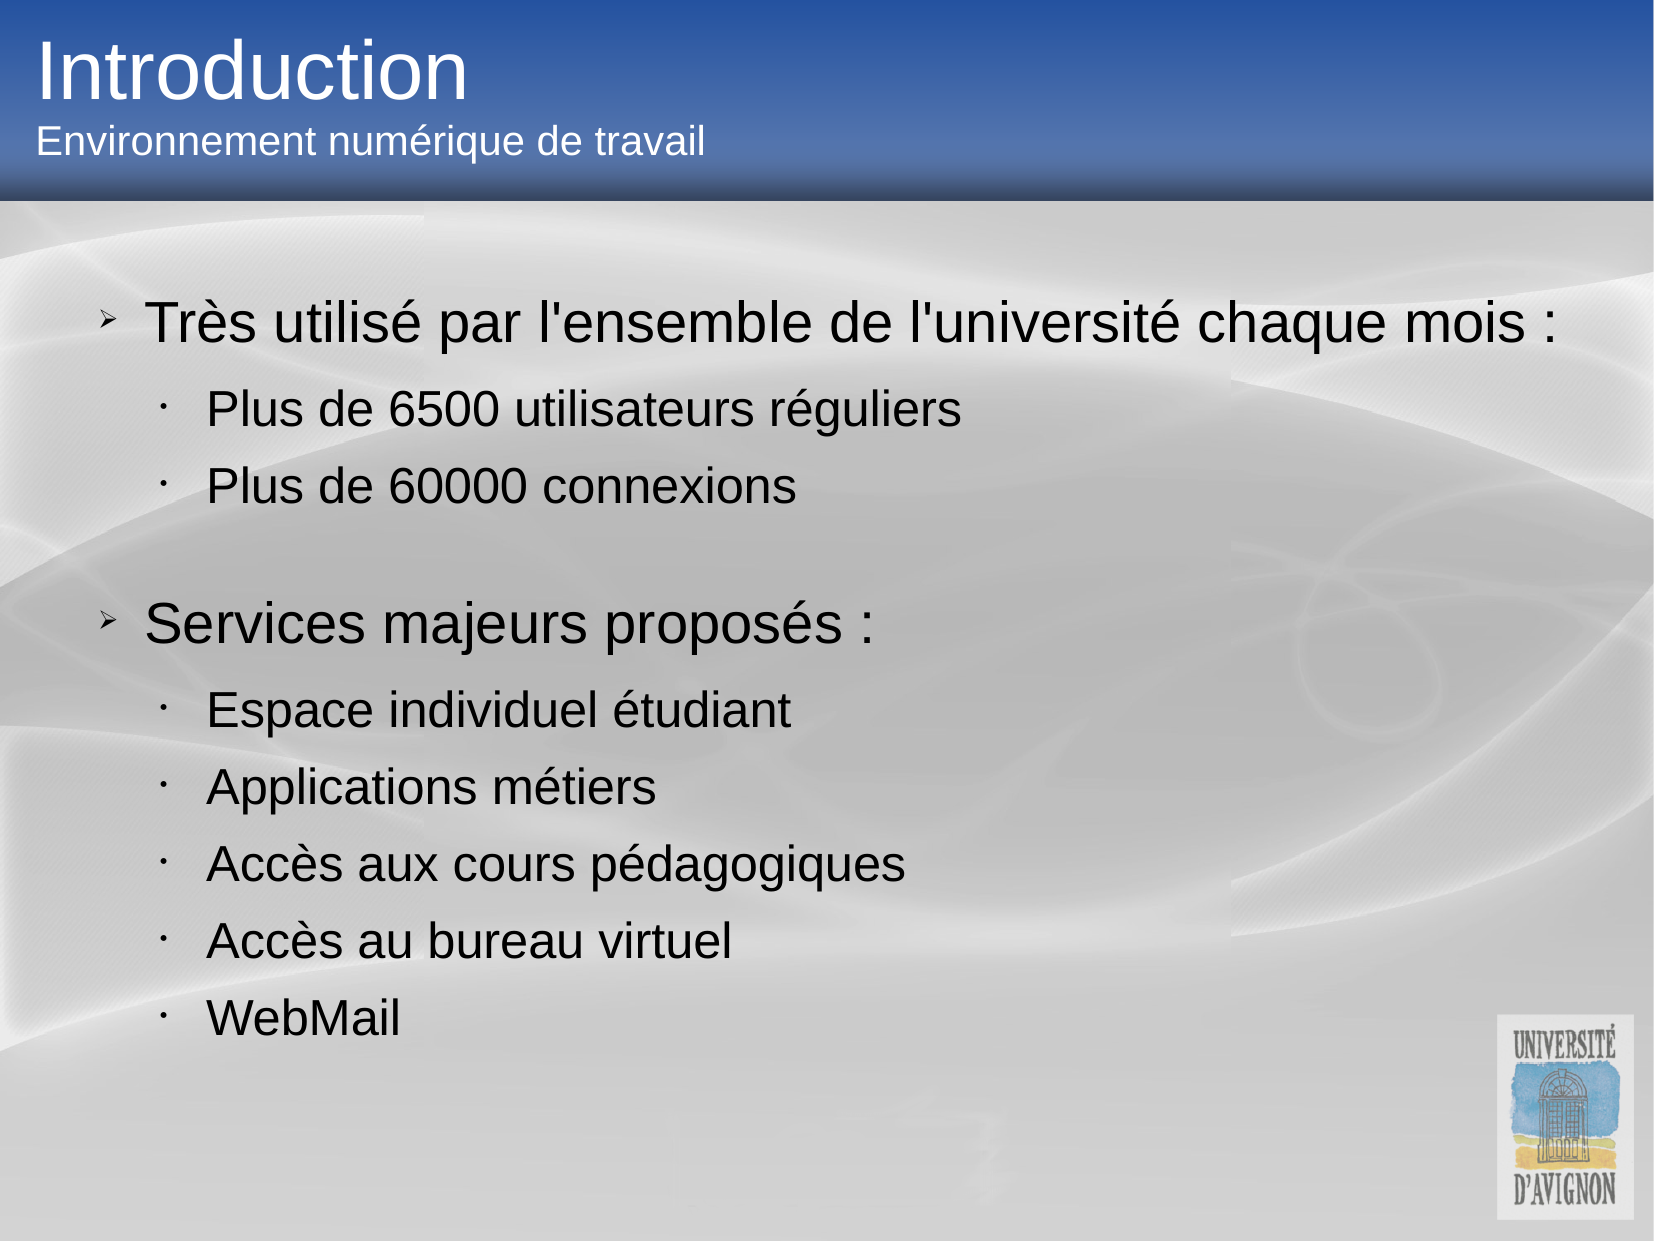

# Introduction Environnement numérique de travail
Très utilisé par l'ensemble de l'université chaque mois :
Plus de 6500 utilisateurs réguliers
Plus de 60000 connexions
Services majeurs proposés :
Espace individuel étudiant
Applications métiers
Accès aux cours pédagogiques
Accès au bureau virtuel
WebMail